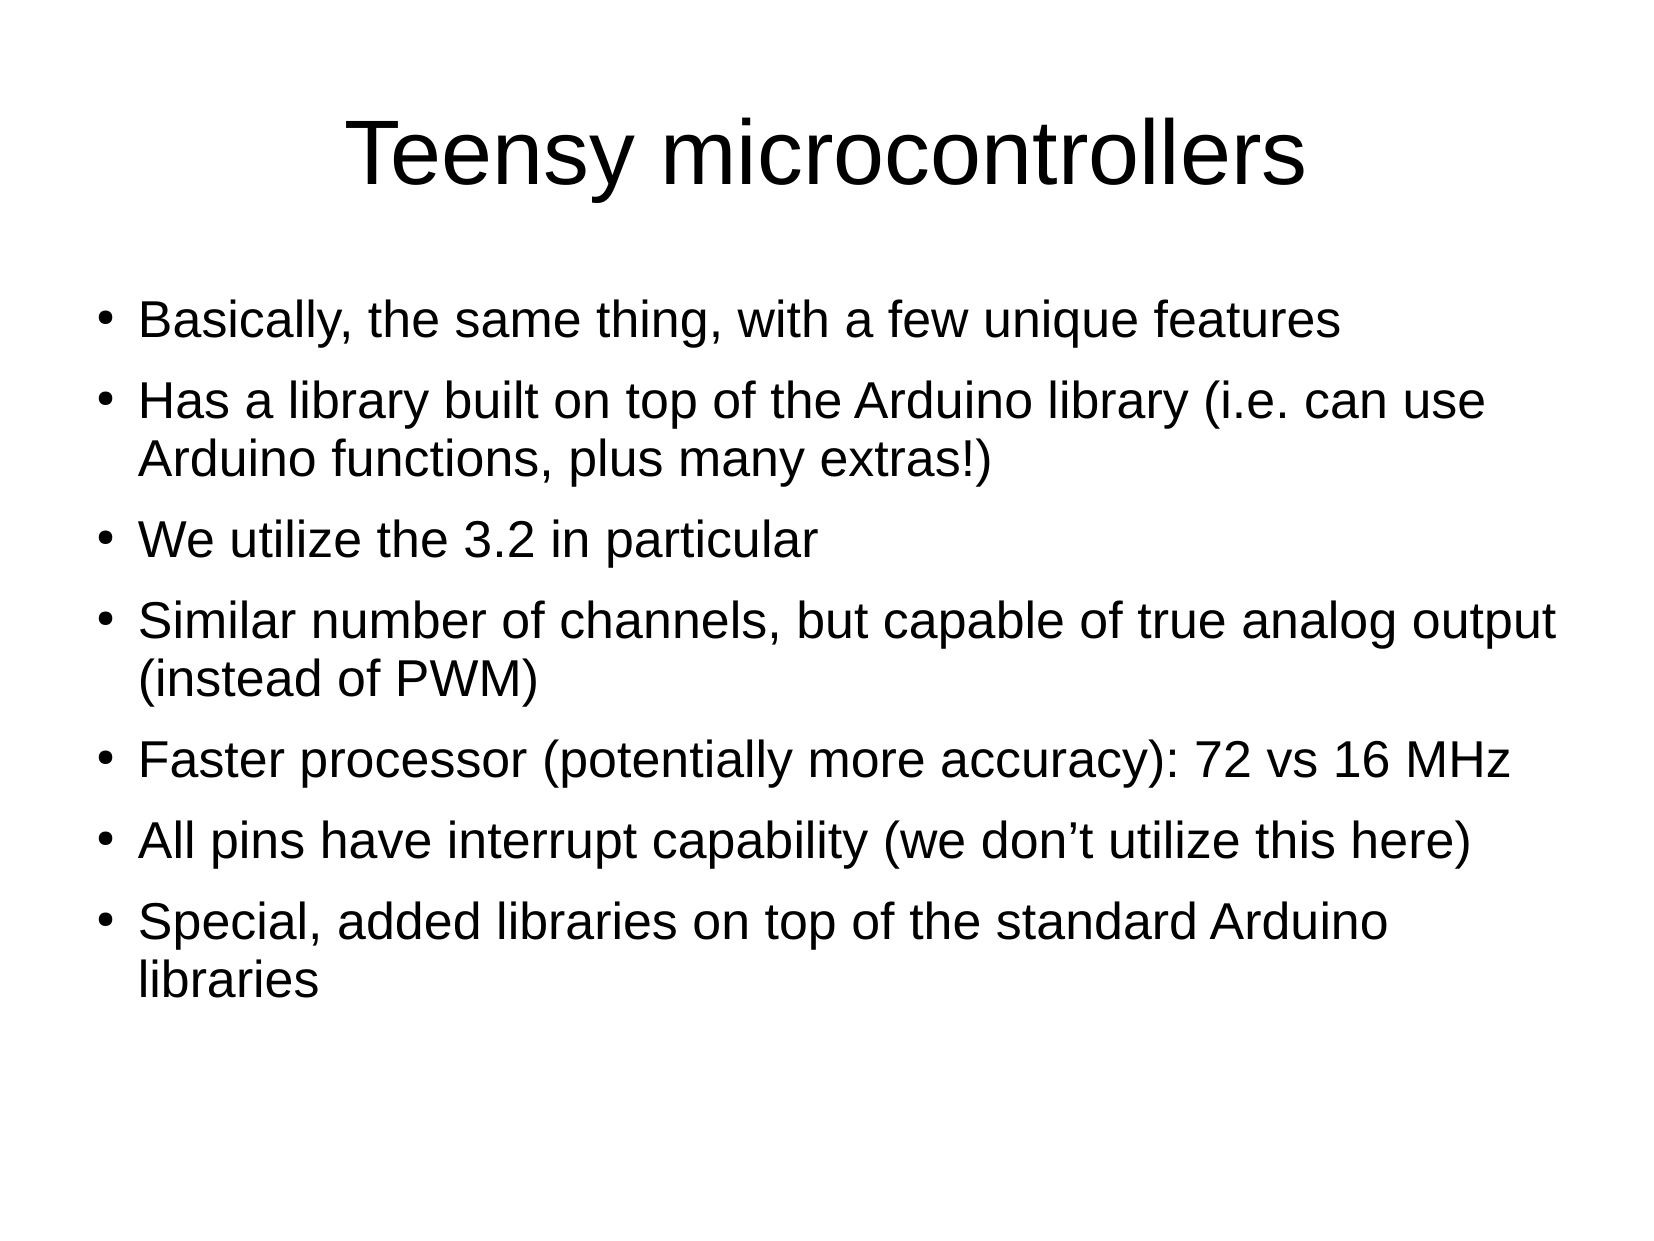

# Teensy microcontrollers
Basically, the same thing, with a few unique features
Has a library built on top of the Arduino library (i.e. can use Arduino functions, plus many extras!)
We utilize the 3.2 in particular
Similar number of channels, but capable of true analog output (instead of PWM)
Faster processor (potentially more accuracy): 72 vs 16 MHz
All pins have interrupt capability (we don’t utilize this here)
Special, added libraries on top of the standard Arduino libraries